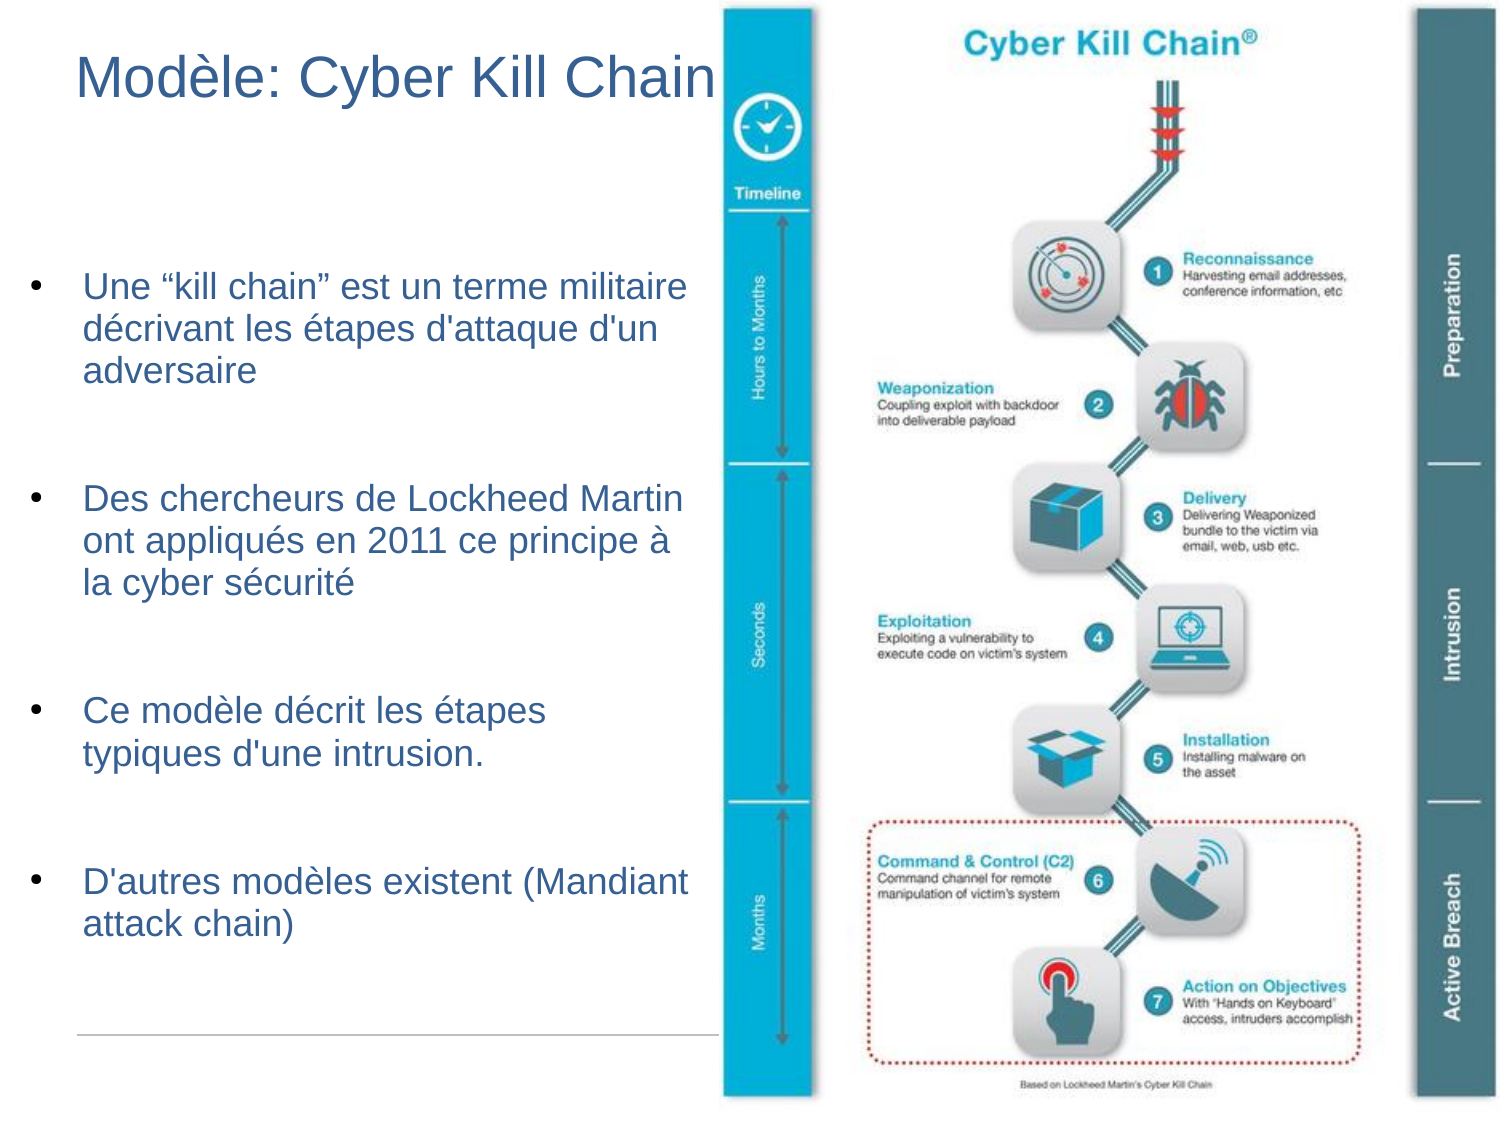

# Modèle: Cyber Kill Chain
Une “kill chain” est un terme militaire décrivant les étapes d'attaque d'un adversaire
Des chercheurs de Lockheed Martin ont appliqués en 2011 ce principe à la cyber sécurité
Ce modèle décrit les étapes typiques d'une intrusion.
D'autres modèles existent (Mandiant attack chain)
Your footer here
8